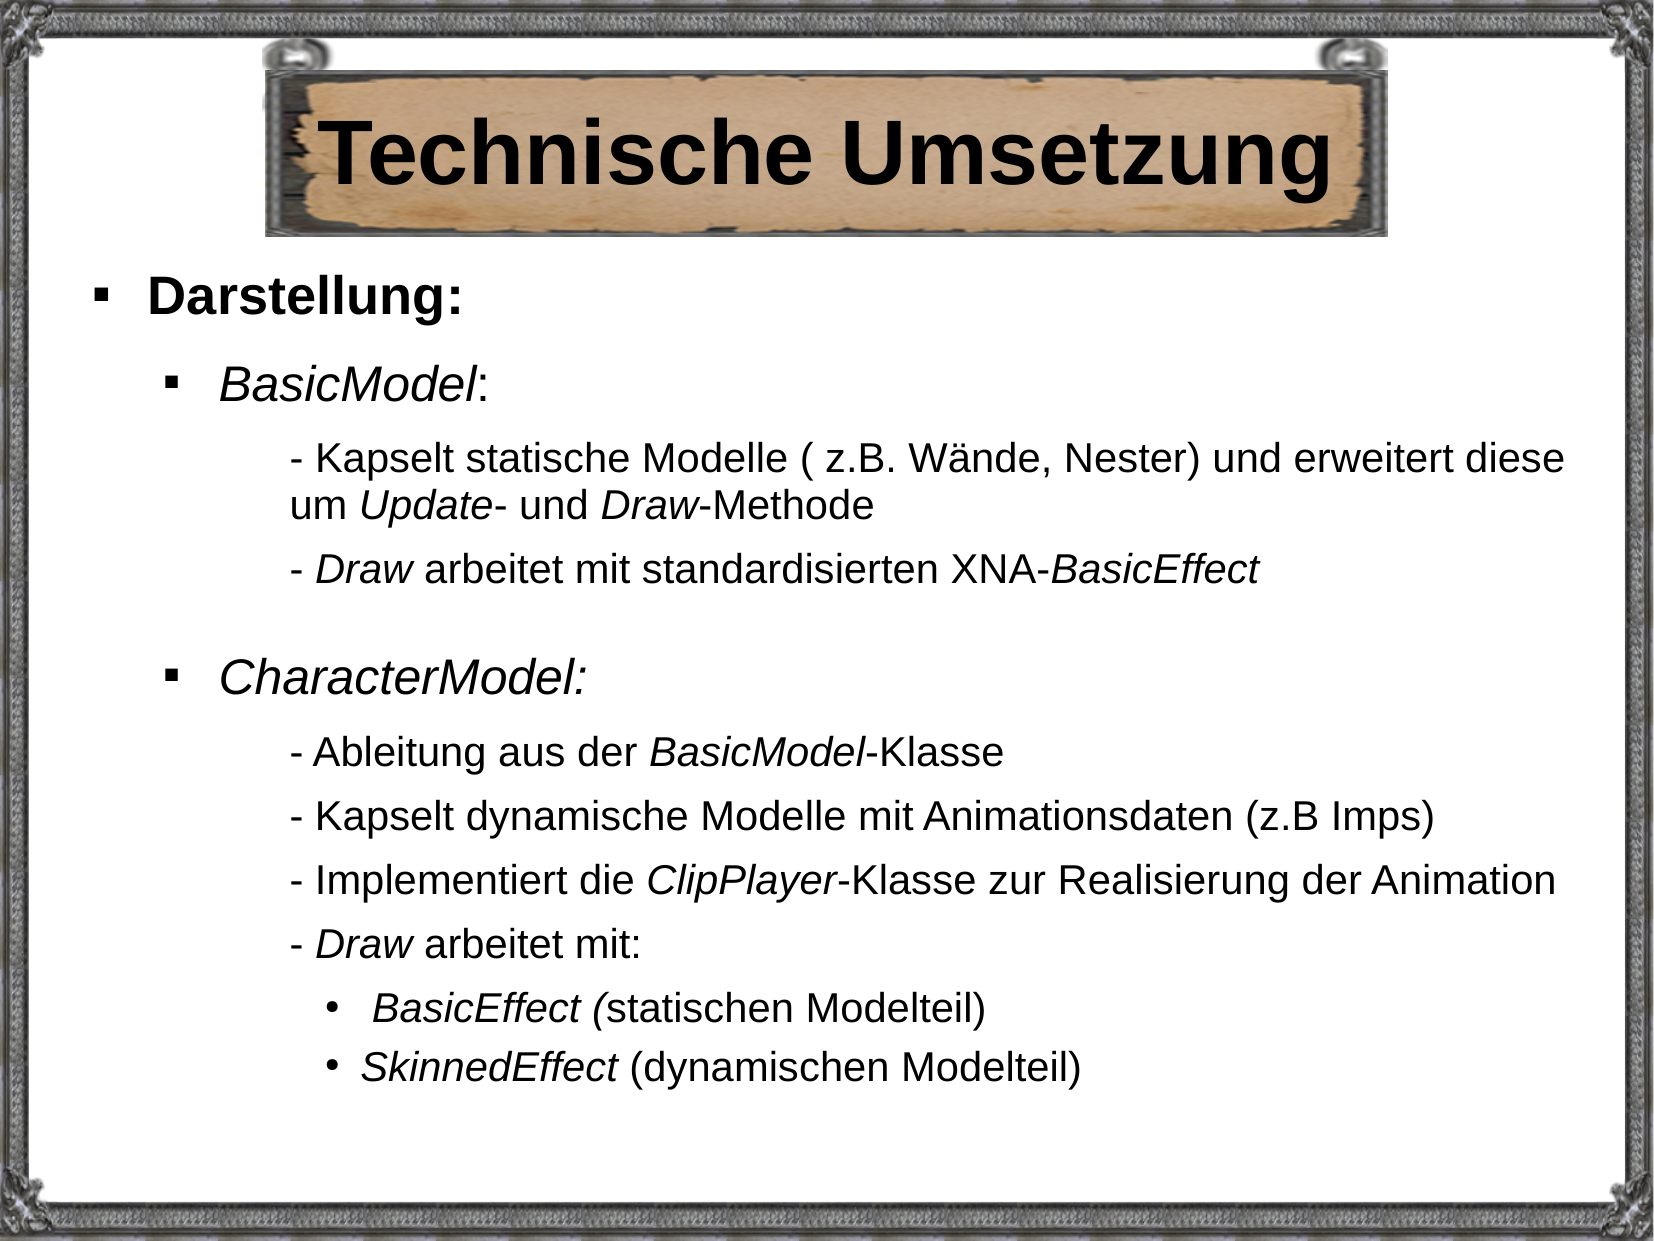

# Technische Umsetzung
Darstellung:
BasicModel:
- Kapselt statische Modelle ( z.B. Wände, Nester) und erweitert diese um Update- und Draw-Methode
- Draw arbeitet mit standardisierten XNA-BasicEffect
CharacterModel:
- Ableitung aus der BasicModel-Klasse
- Kapselt dynamische Modelle mit Animationsdaten (z.B Imps)
- Implementiert die ClipPlayer-Klasse zur Realisierung der Animation
- Draw arbeitet mit:
 BasicEffect (statischen Modelteil)
SkinnedEffect (dynamischen Modelteil)